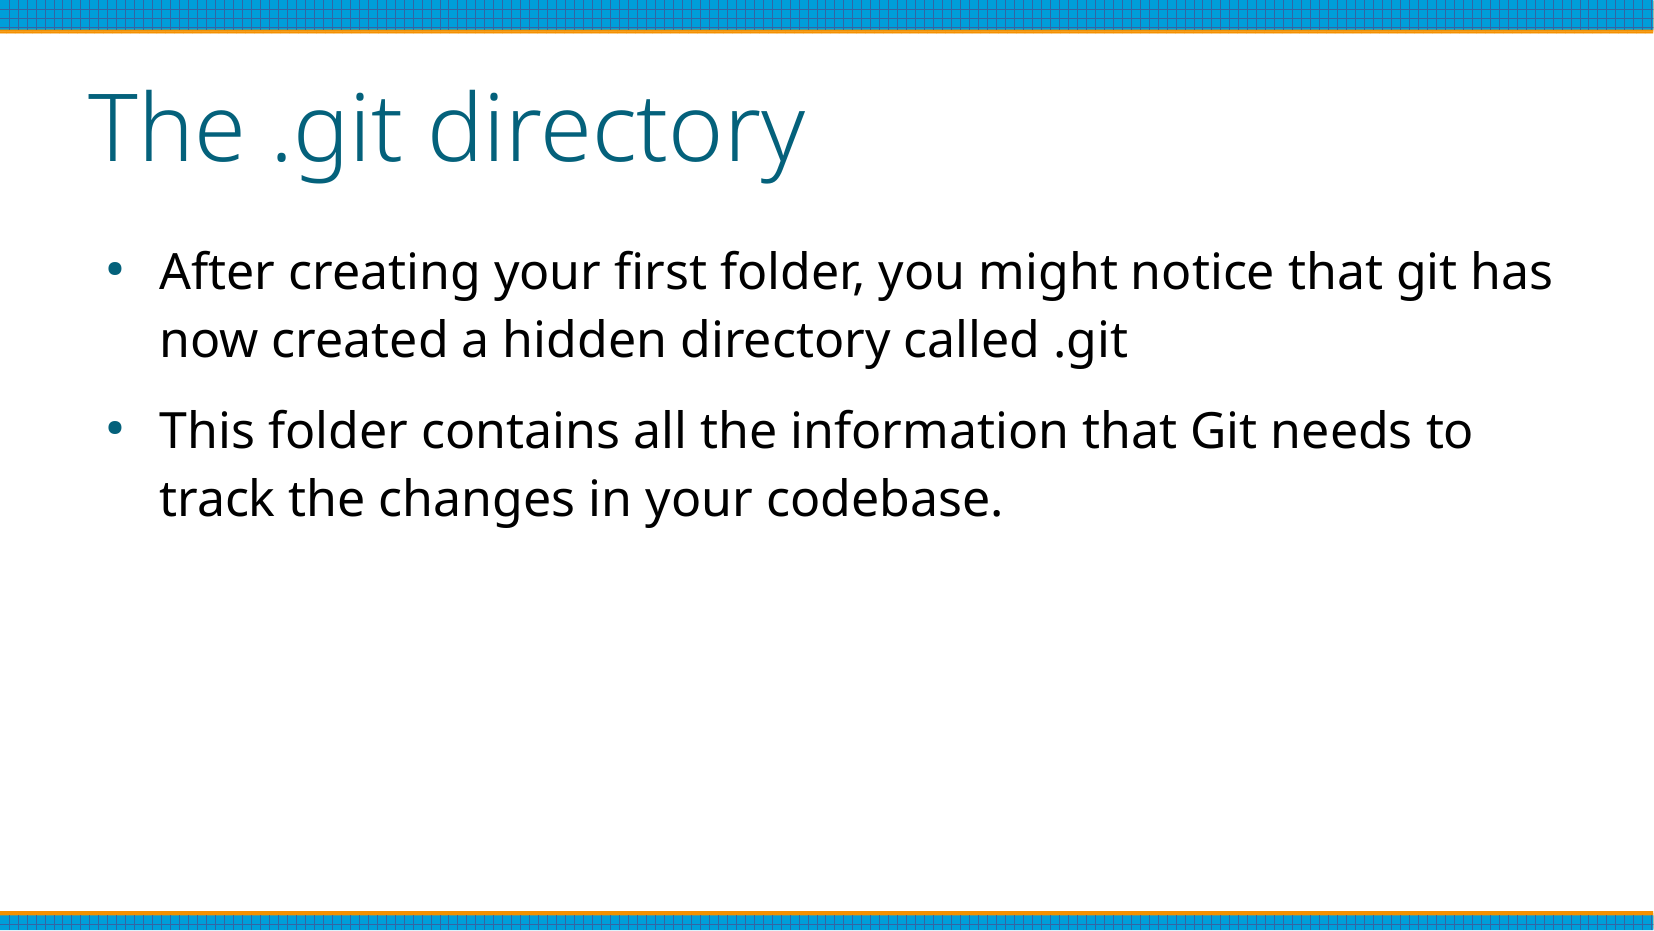

# The .git directory
After creating your first folder, you might notice that git has now created a hidden directory called .git
This folder contains all the information that Git needs to track the changes in your codebase.